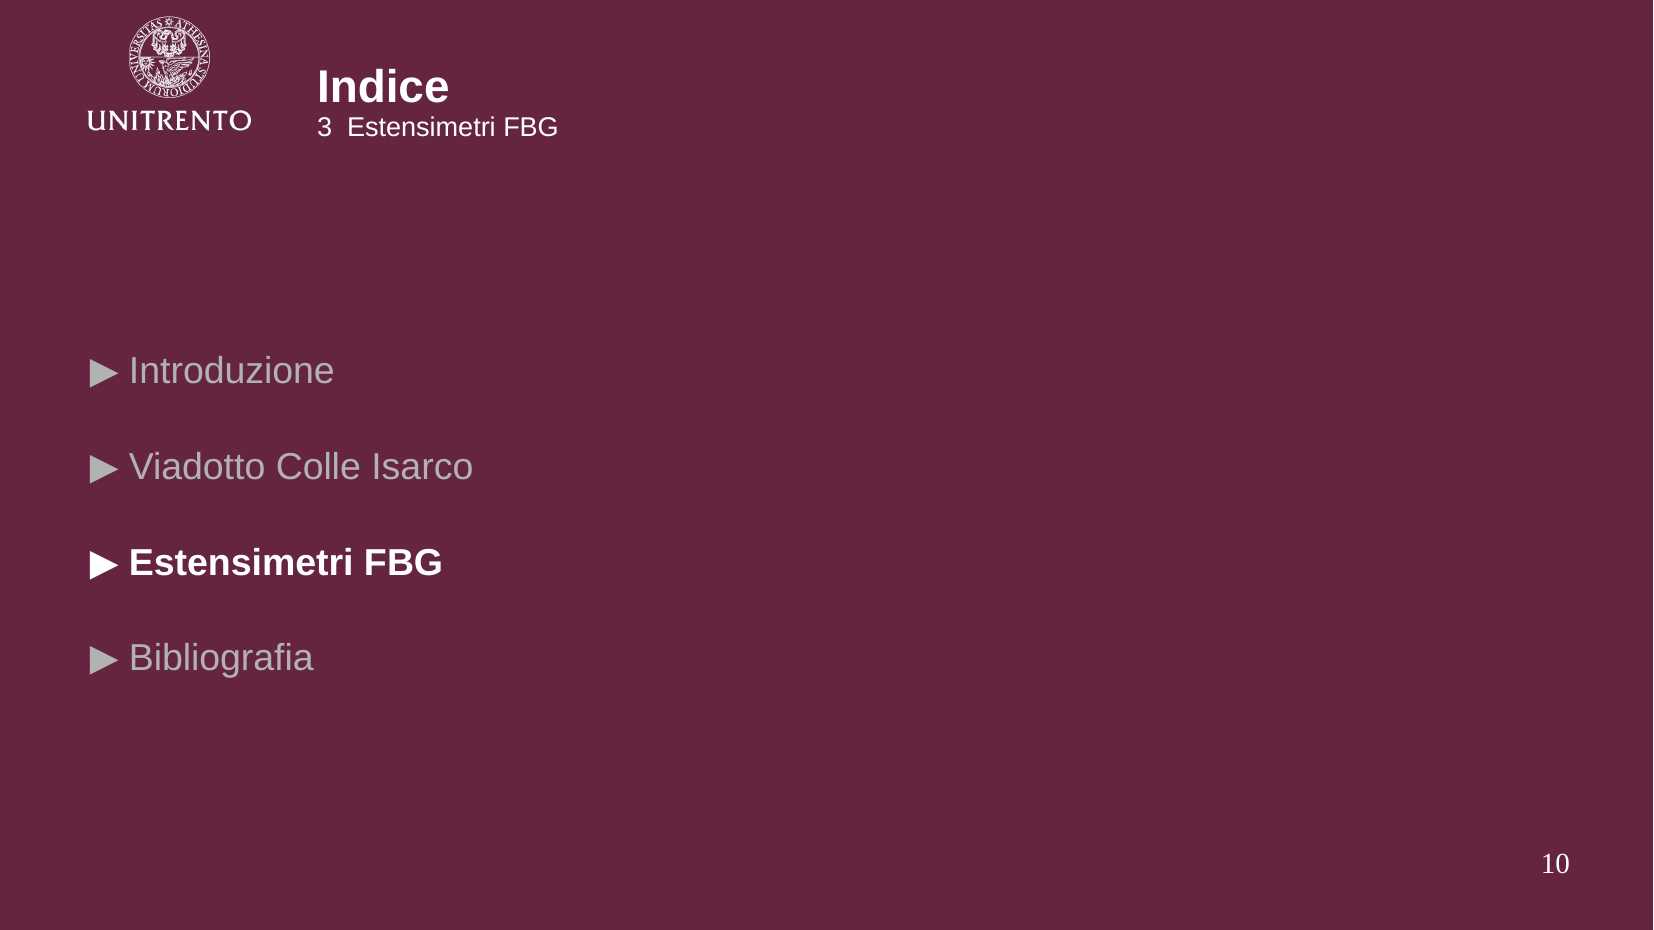

Indice
3 Estensimetri FBG
▶ Introduzione
▶ Viadotto Colle Isarco
▶ Estensimetri FBG
▶ Bibliografia
10